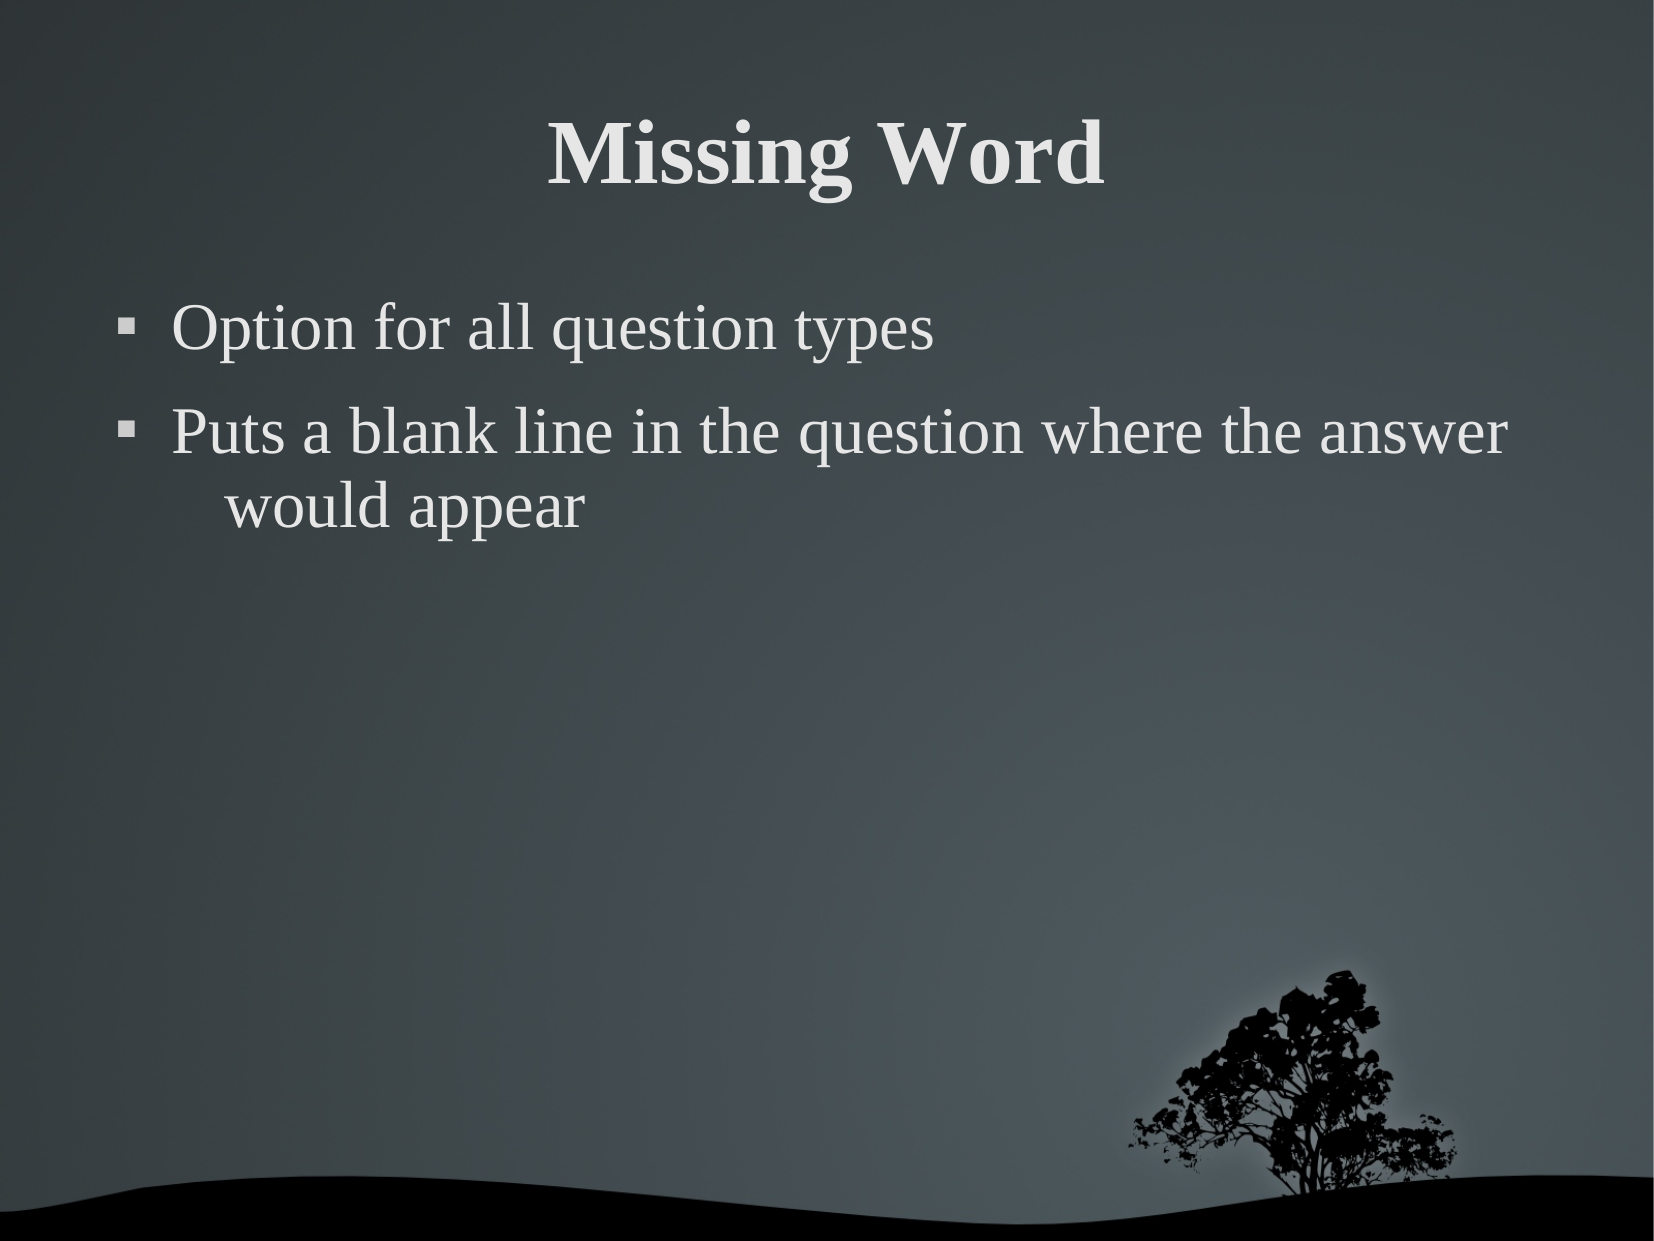

# Missing Word
Option for all question types
Puts a blank line in the question where the answer would appear